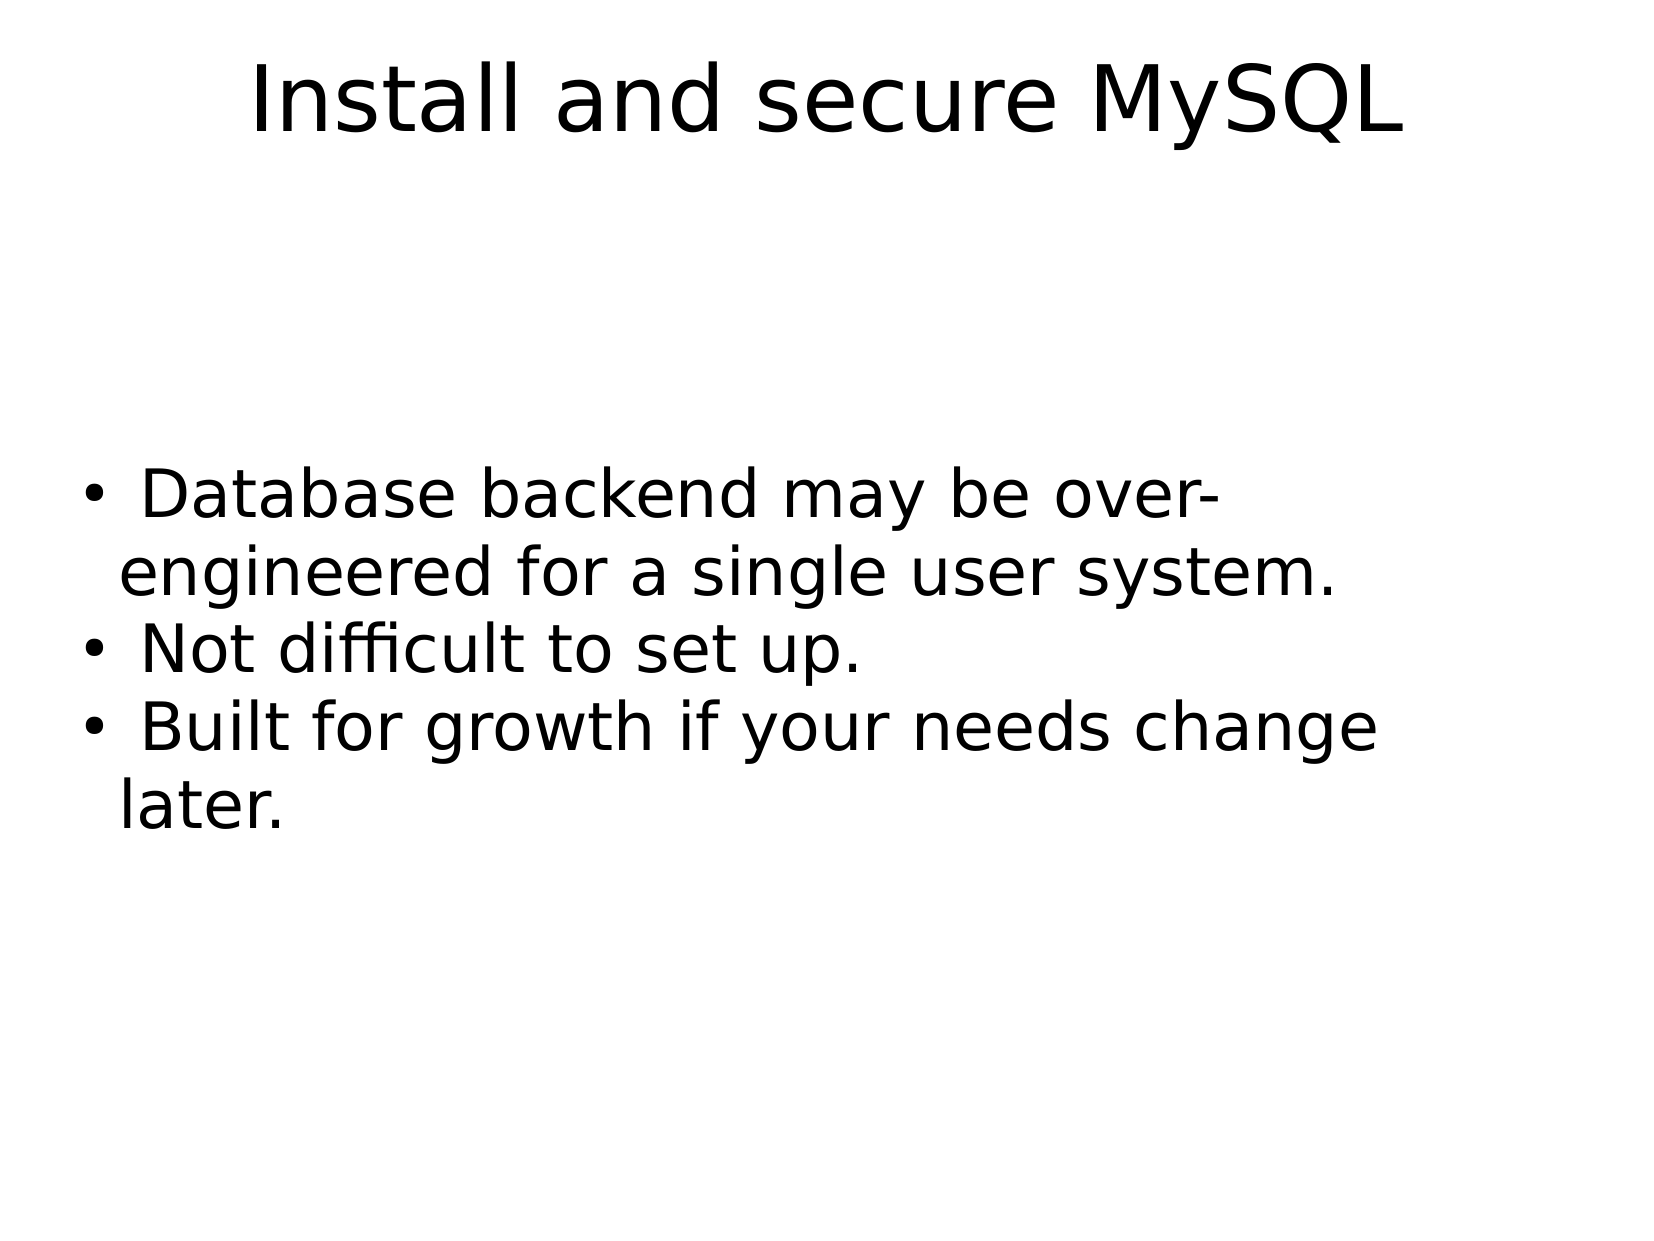

# Install and secure MySQL
 Database backend may be over-engineered for a single user system.
 Not difficult to set up.
 Built for growth if your needs change later.